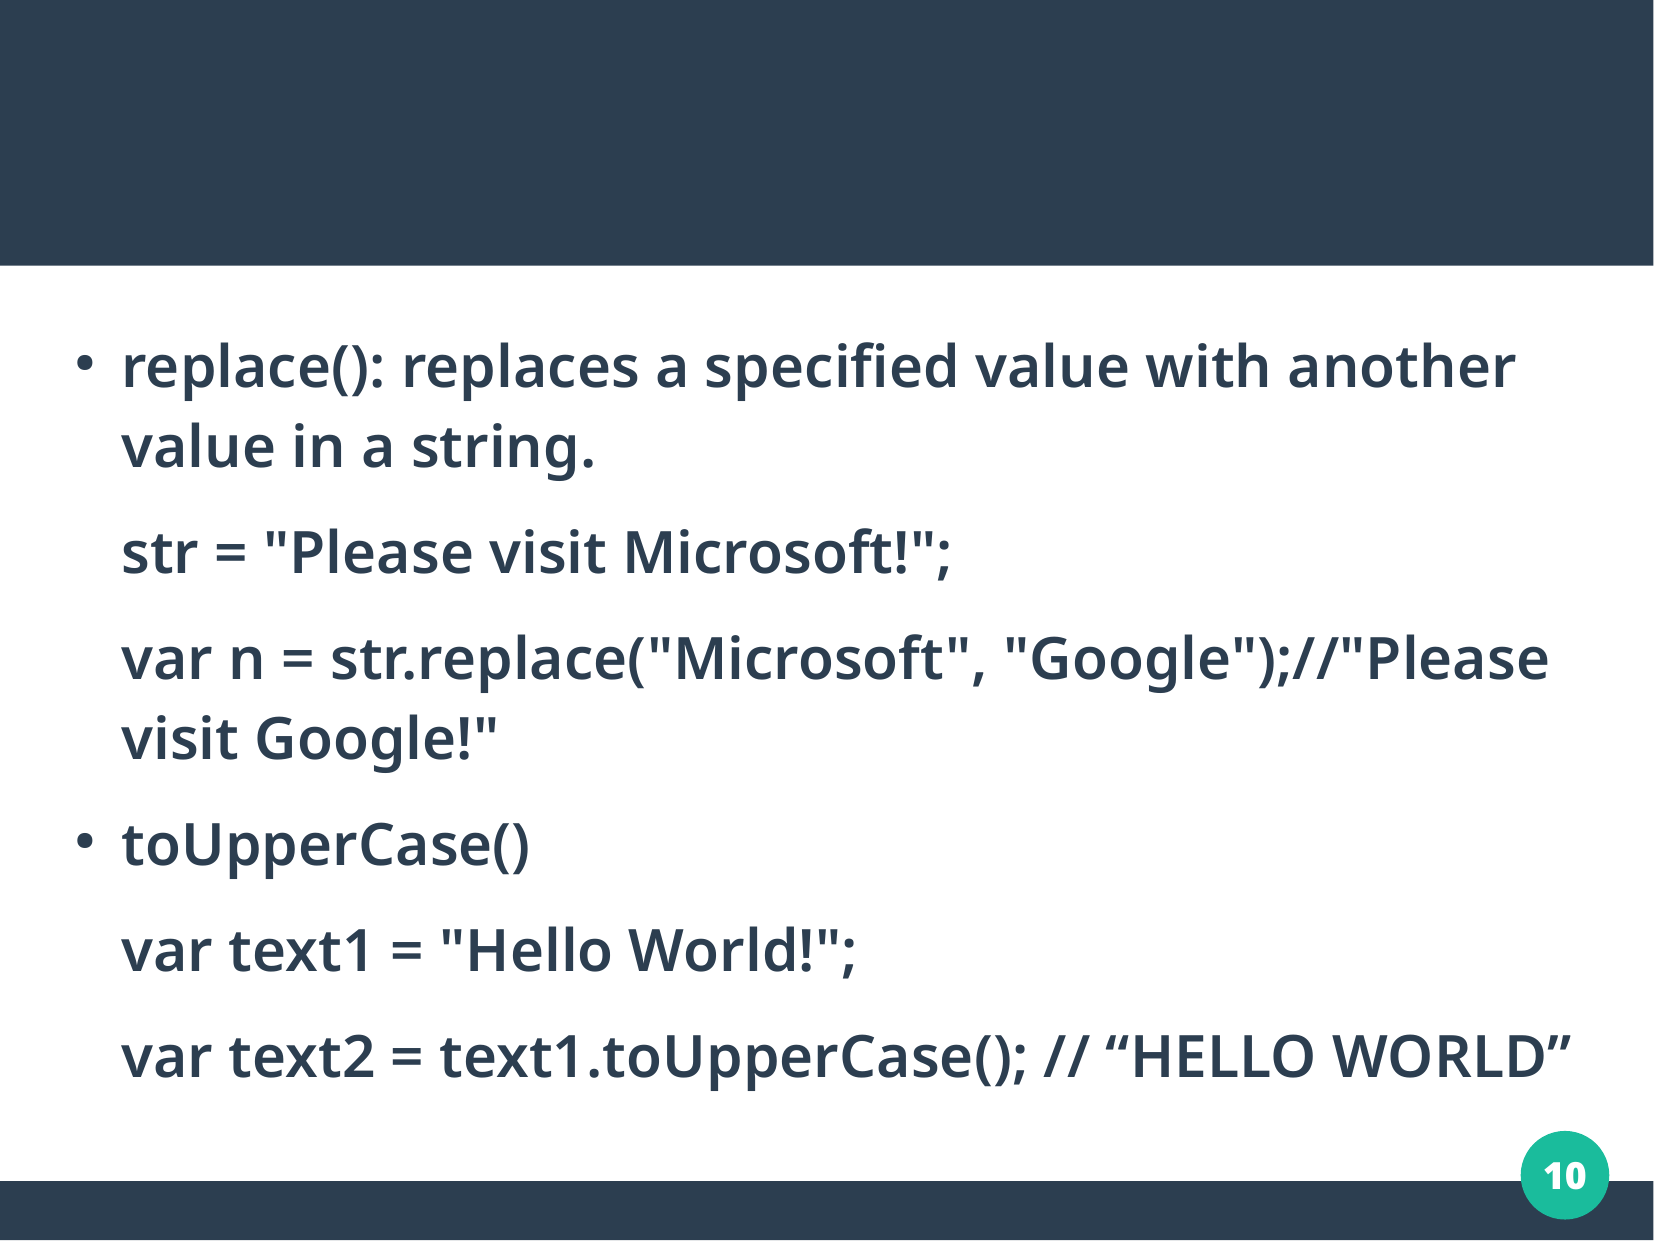

#
replace(): replaces a specified value with another value in a string.
str = "Please visit Microsoft!";
var n = str.replace("Microsoft", "Google");//"Please visit Google!"
toUpperCase()
var text1 = "Hello World!";
var text2 = text1.toUpperCase(); // “HELLO WORLD”
10